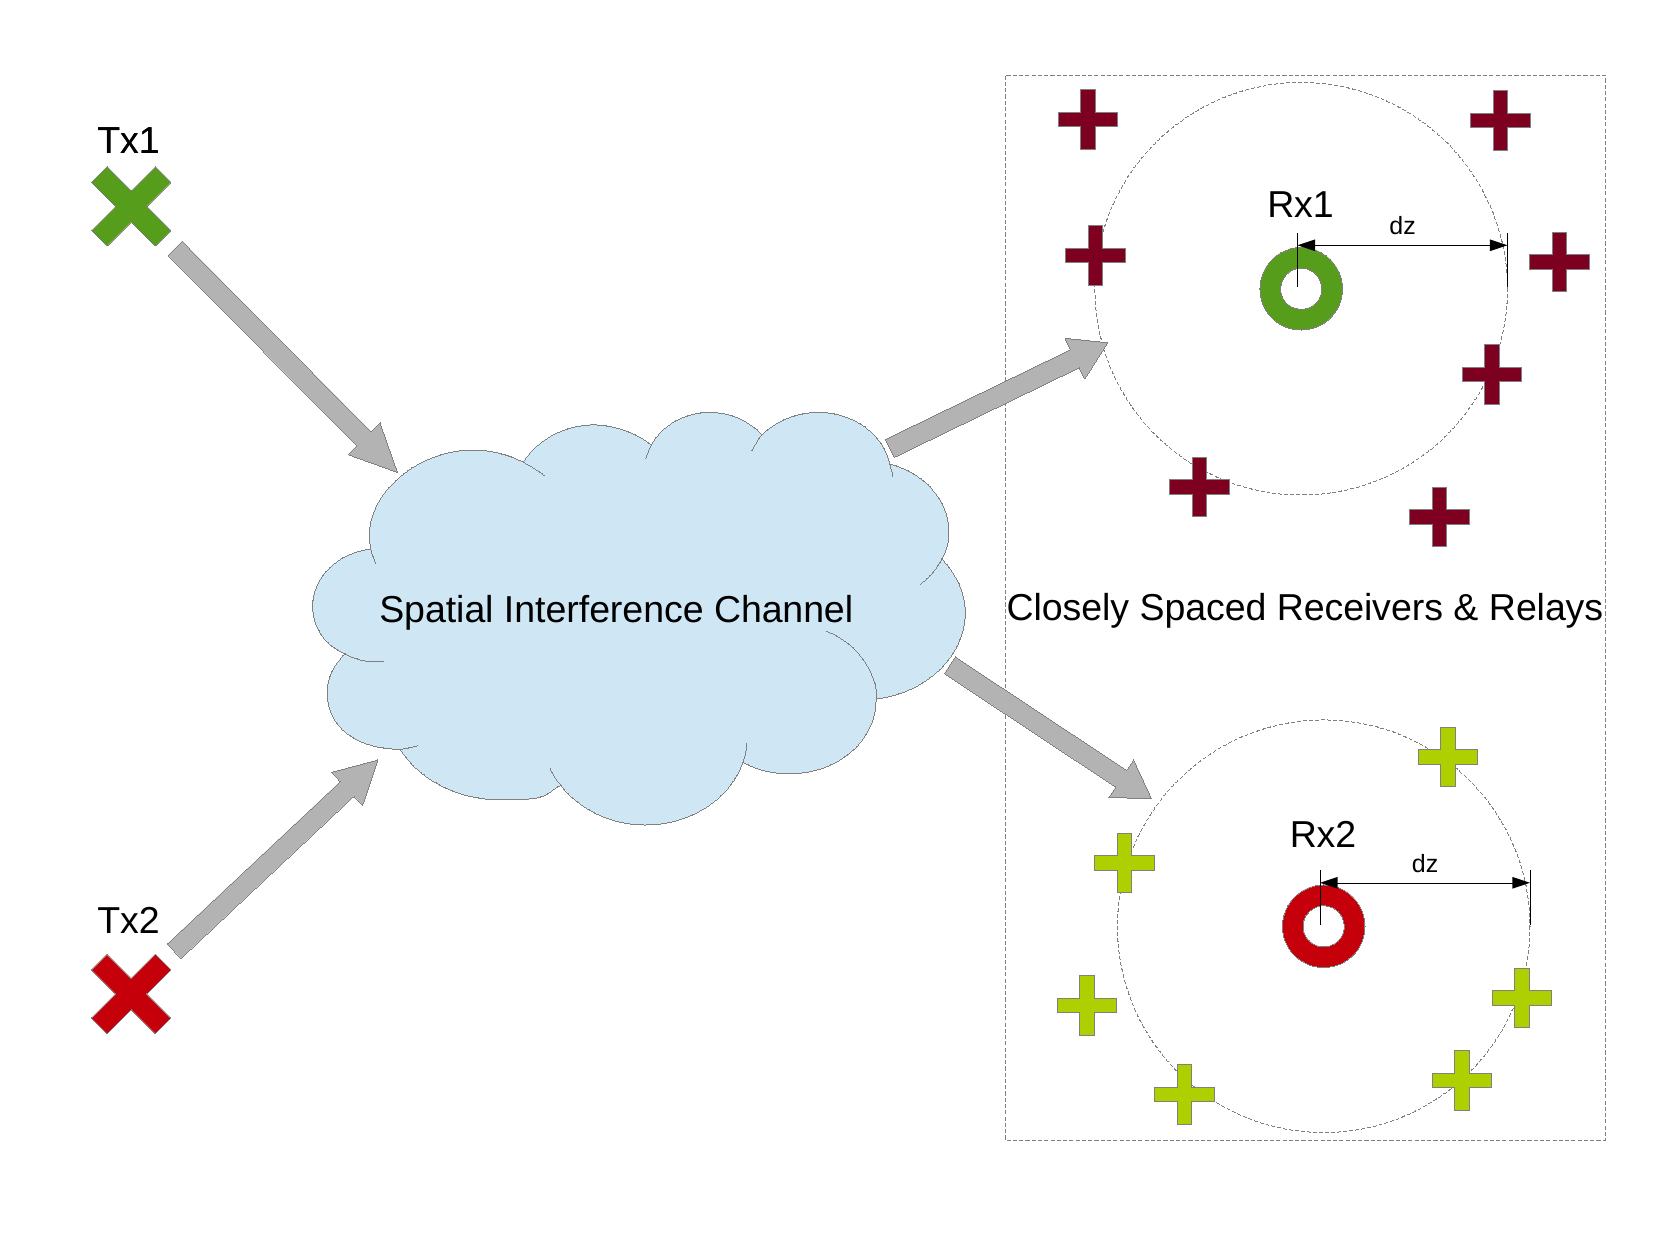

Closely Spaced Receivers & Relays
Tx1
Tx1
Rx1
Spatial Interference Channel
Rx2
Tx2